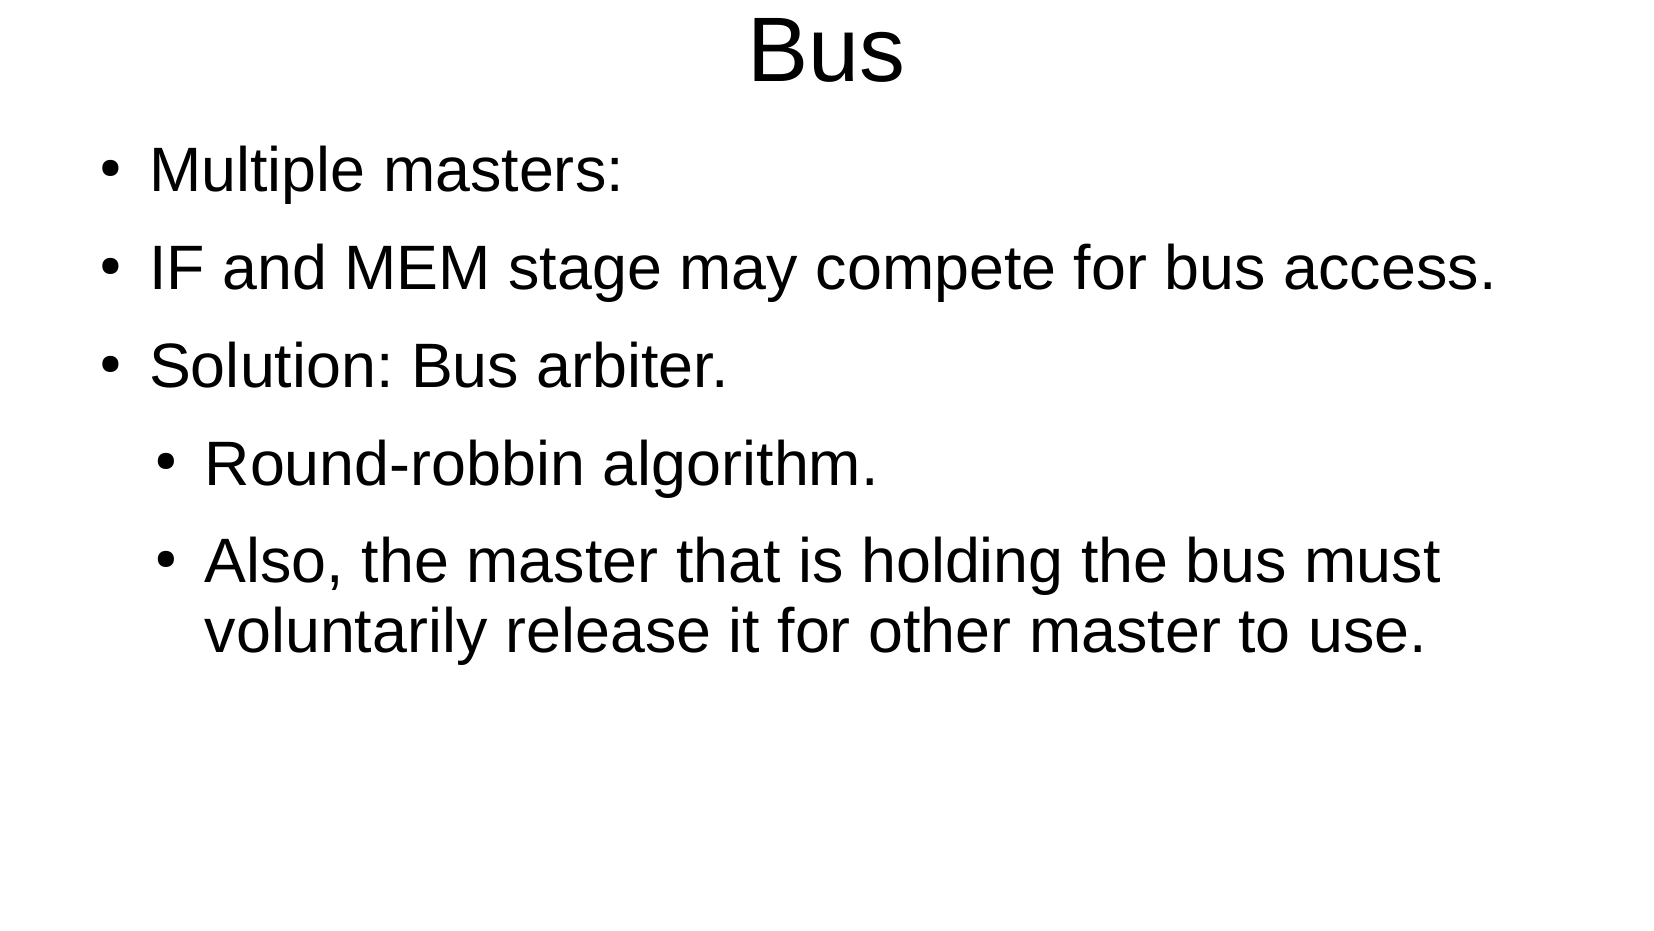

# Bus
Multiple masters:
IF and MEM stage may compete for bus access.
Solution: Bus arbiter.
Round-robbin algorithm.
Also, the master that is holding the bus must voluntarily release it for other master to use.